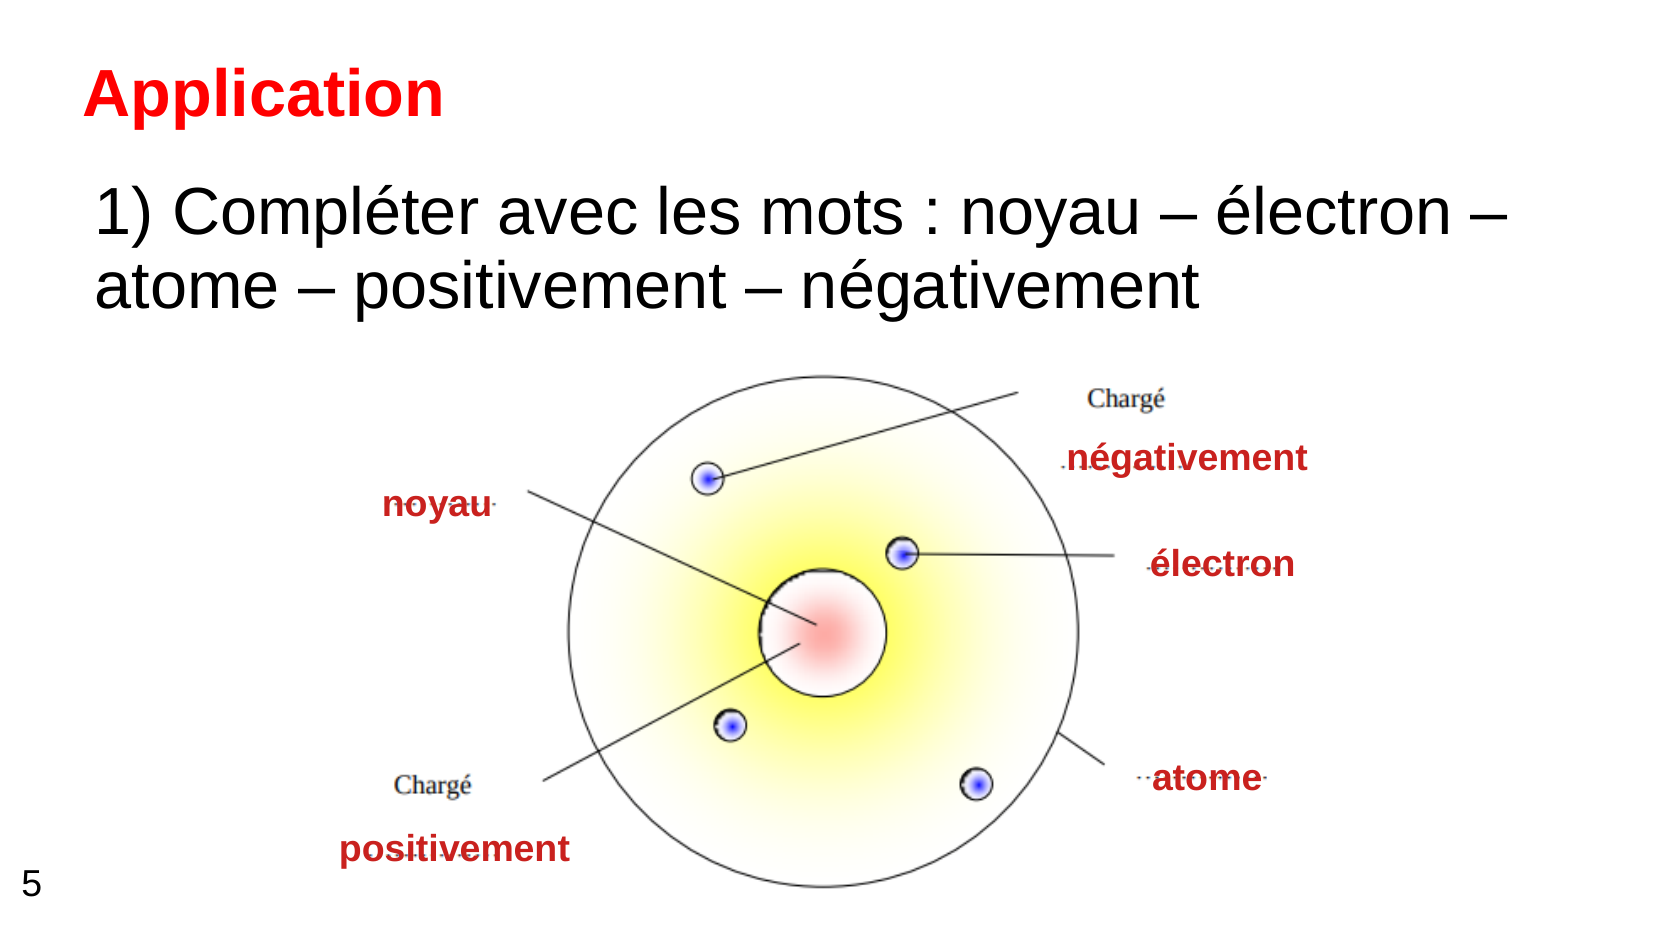

# Application
1) Compléter avec les mots : noyau – électron – atome – positivement – négativement
négativement
noyau
électron
atome
positivement